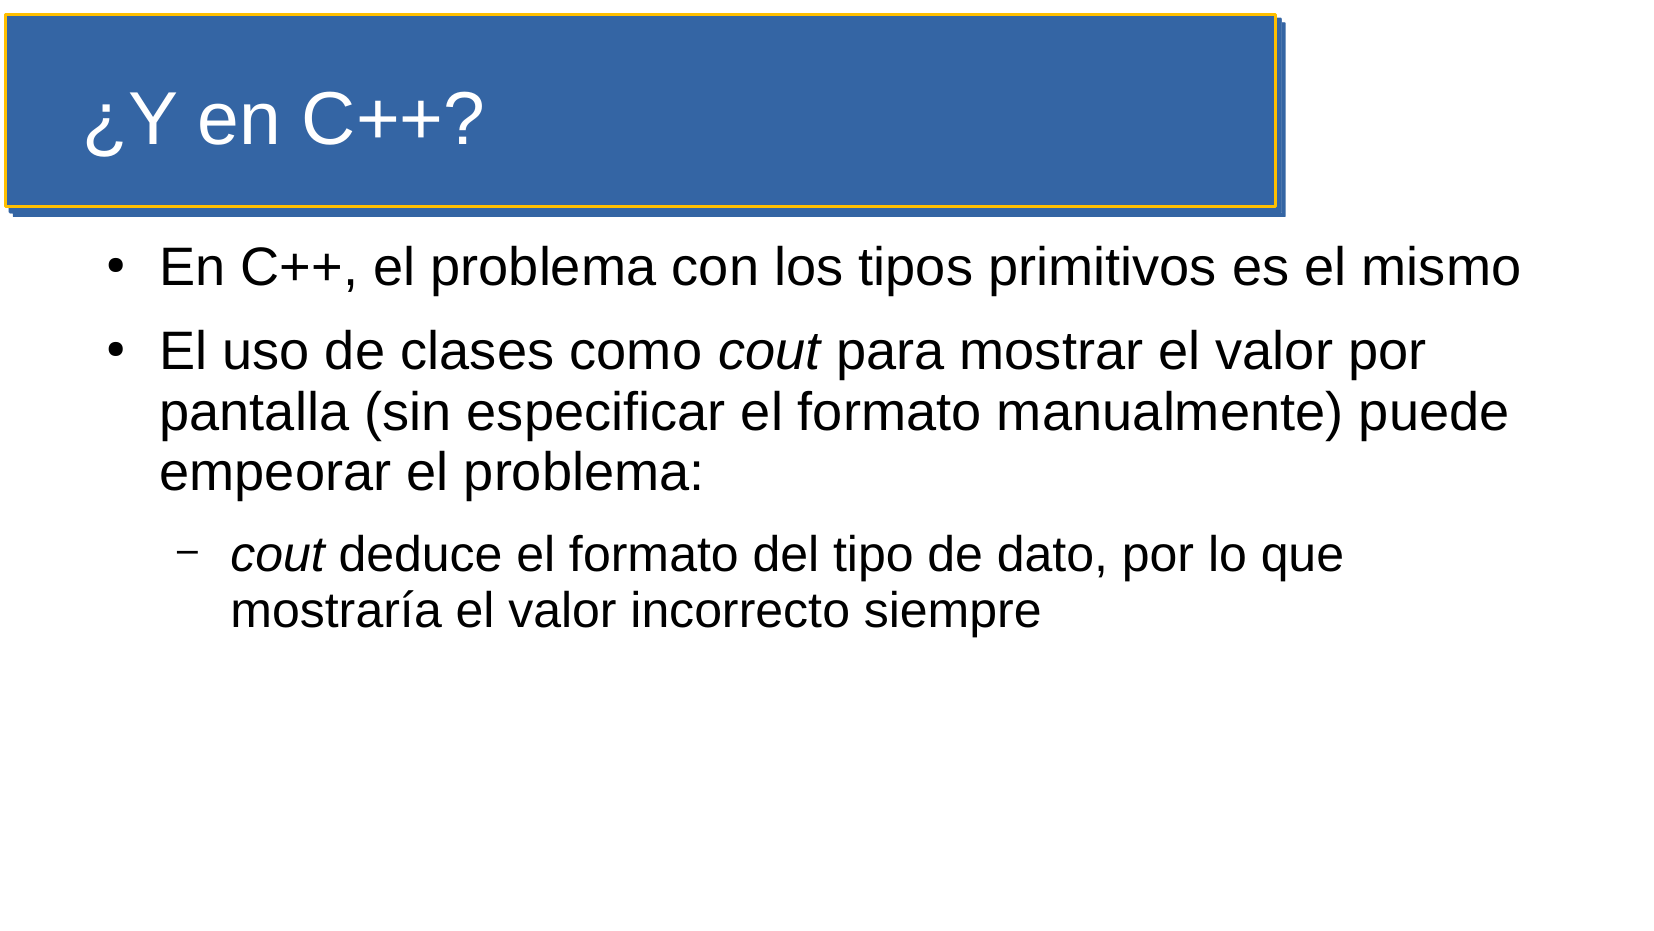

# ¿Y en C++?
En C++, el problema con los tipos primitivos es el mismo
El uso de clases como cout para mostrar el valor por pantalla (sin especificar el formato manualmente) puede empeorar el problema:
cout deduce el formato del tipo de dato, por lo que mostraría el valor incorrecto siempre